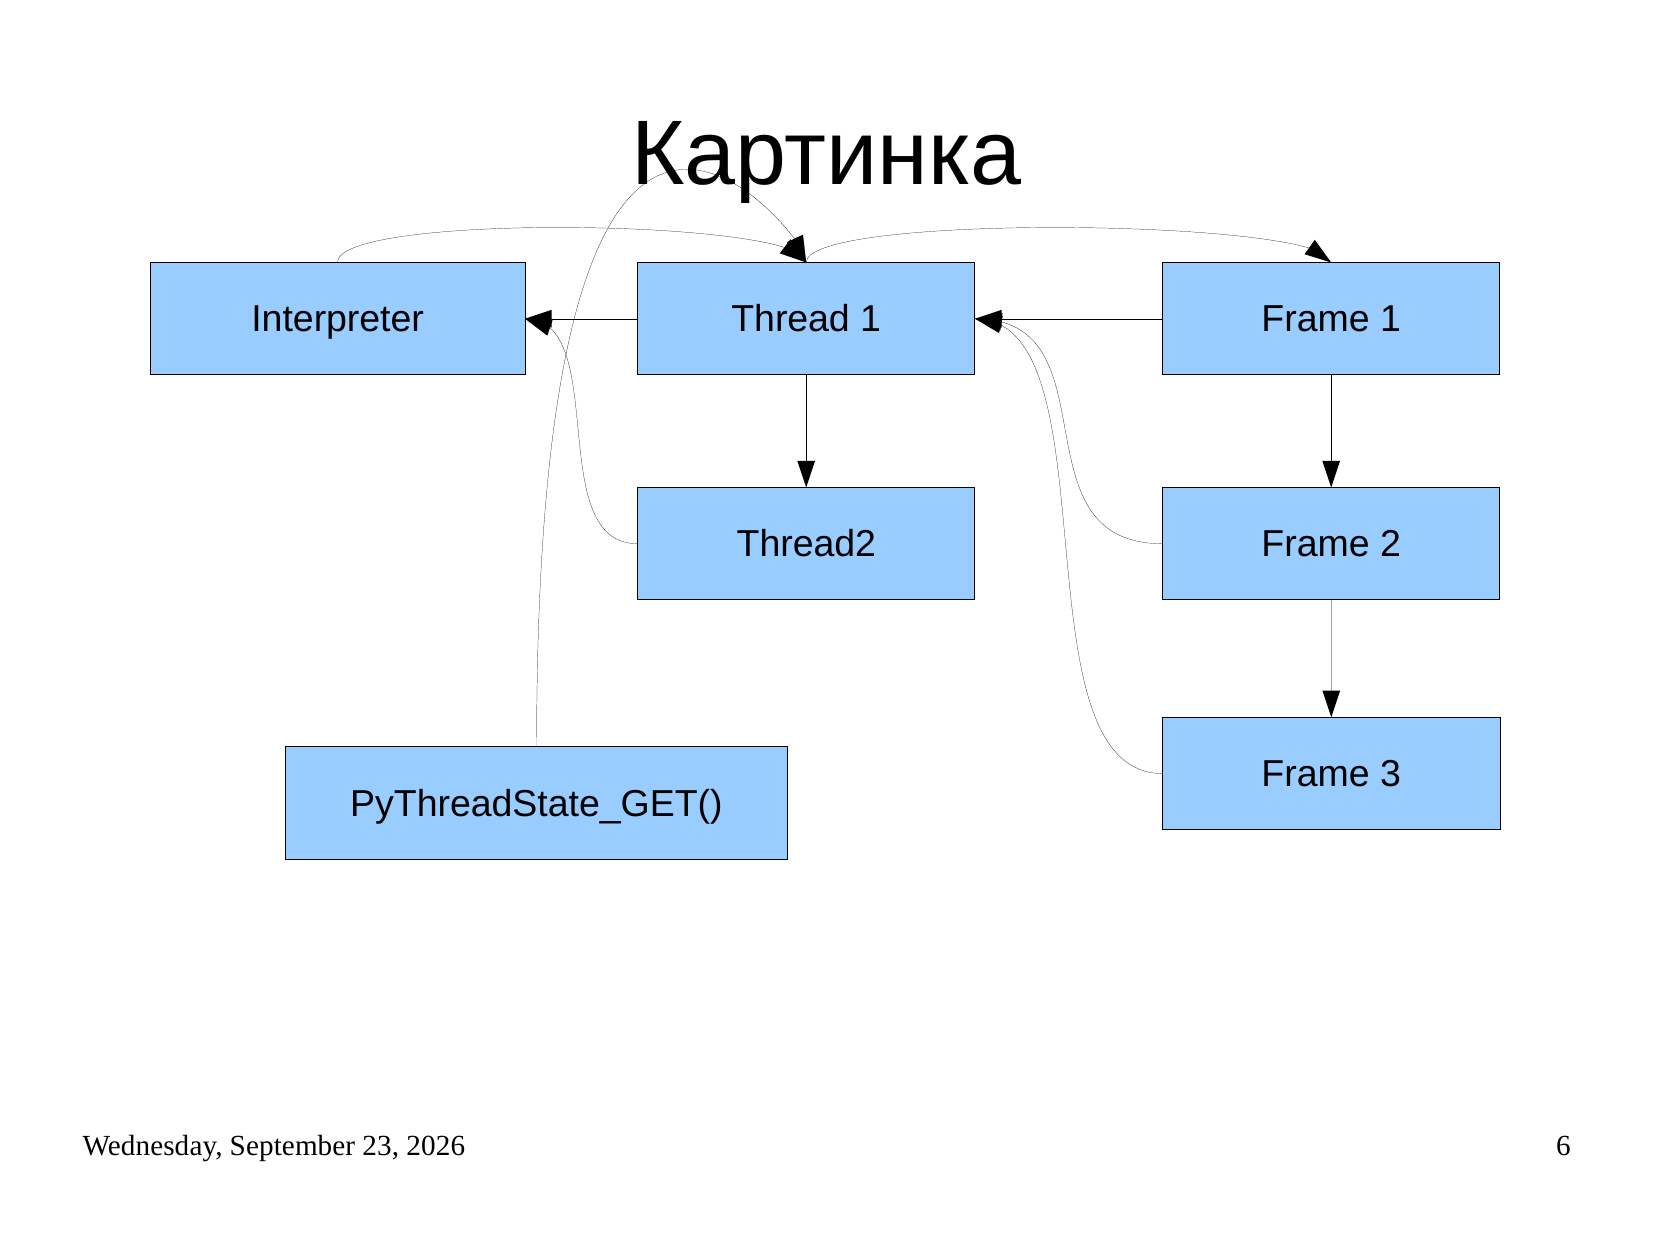

# Картинка
Interpreter
Thread 1
Frame 1
Thread2
Frame 2
Frame 3
PyThreadState_GET()
6